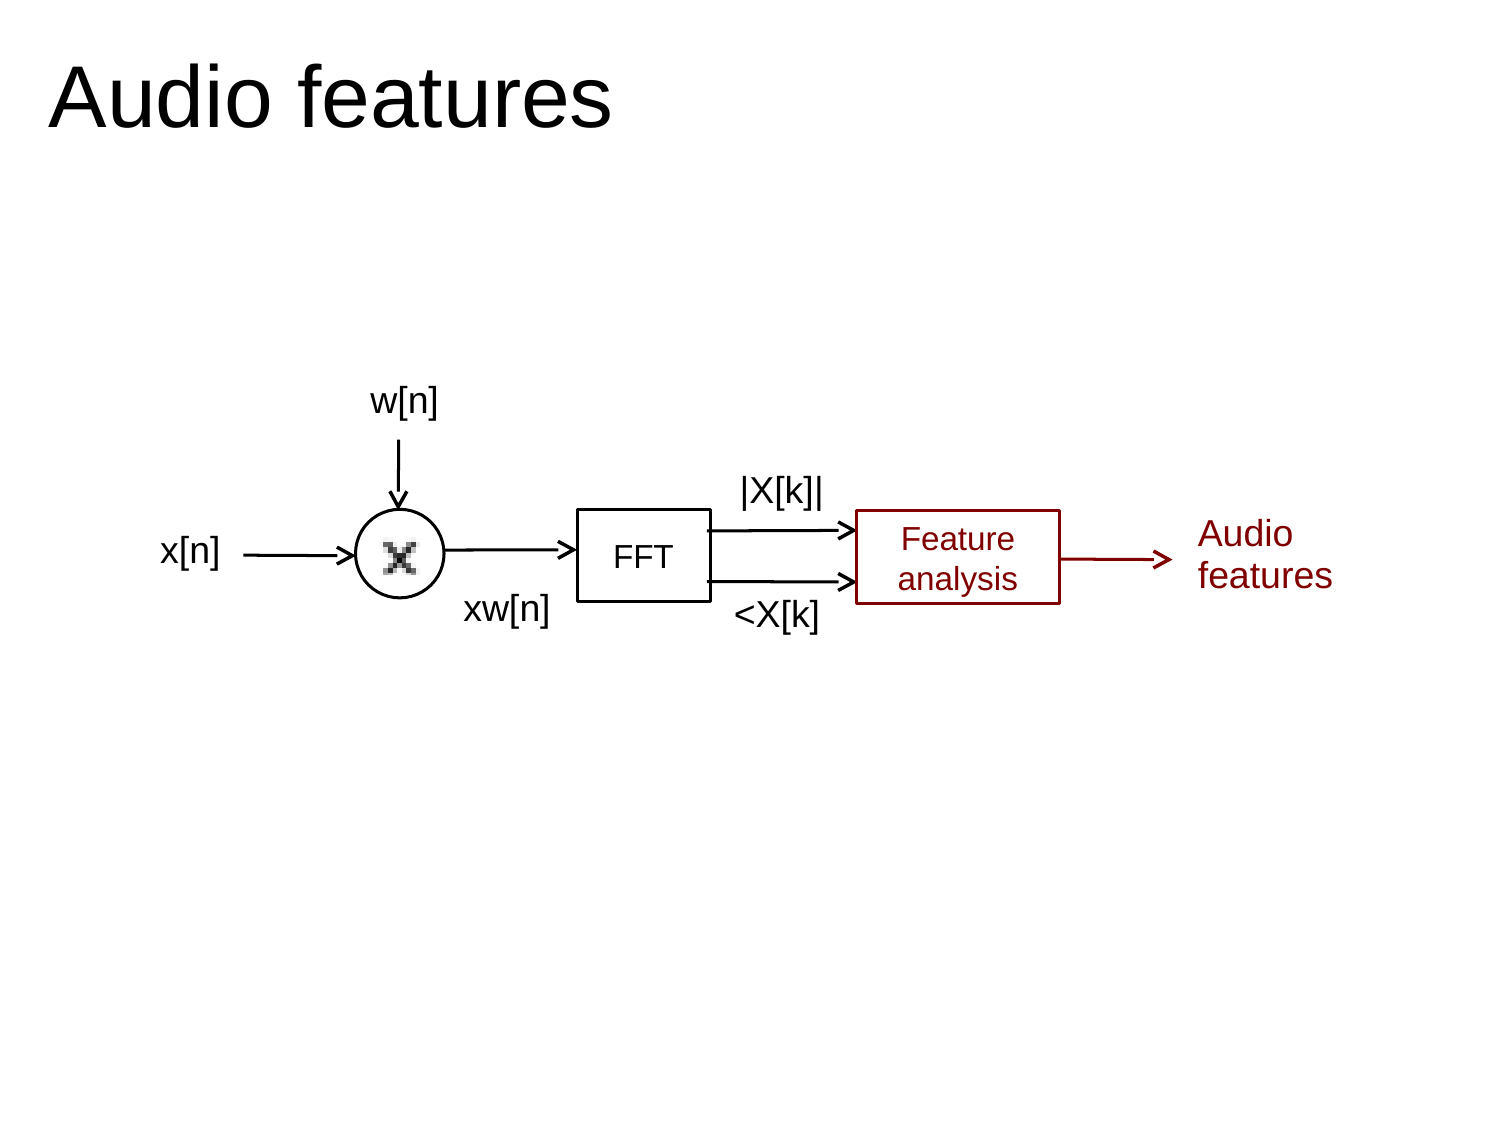

# Audio features
w[n]
|X[k]|
Audio
features
FFT
Feature analysis
x[n]
xw[n]
<X[k]